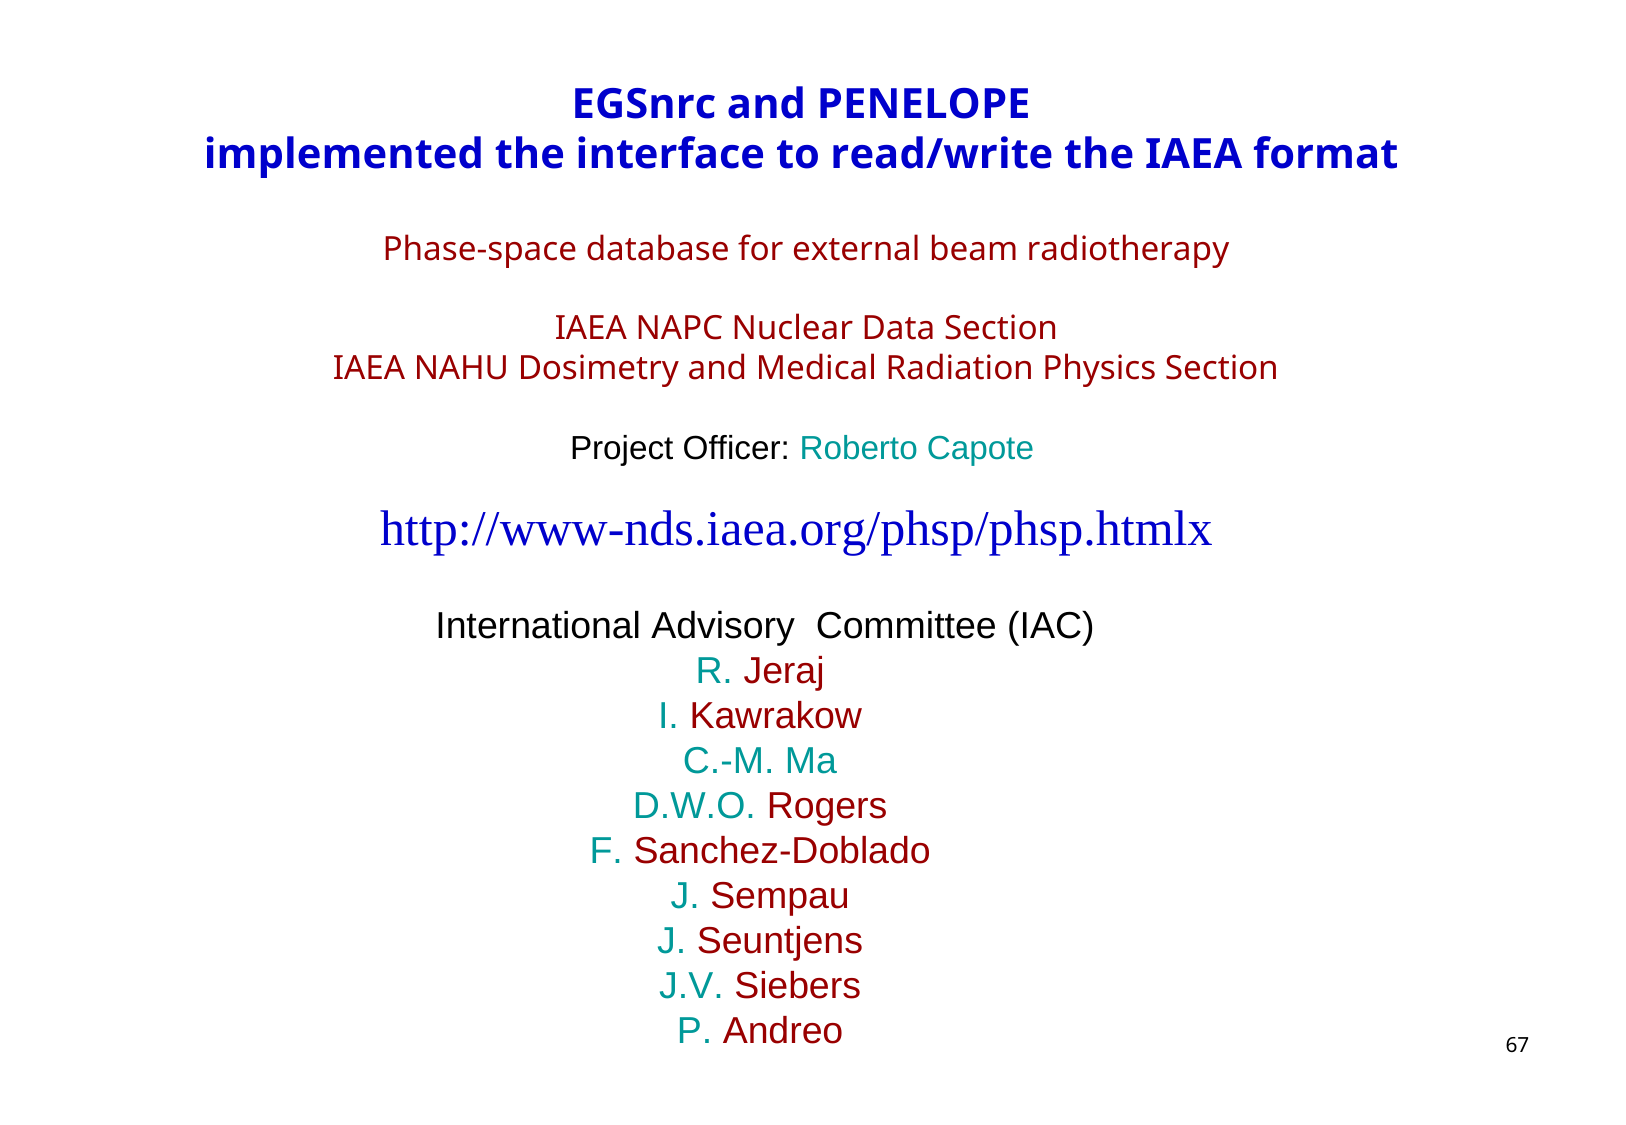

EGSnrc and PENELOPE
implemented the interface to read/write the IAEA format
Phase-space database for external beam radiotherapy
IAEA NAPC Nuclear Data Section
IAEA NAHU Dosimetry and Medical Radiation Physics Section
Project Officer: Roberto Capote
http://www-nds.iaea.org/phsp/phsp.htmlx
International Advisory Committee (IAC)
R. Jeraj
I. Kawrakow
C.-M. Ma
D.W.O. Rogers
F. Sanchez-Doblado
J. Sempau
J. Seuntjens
J.V. Siebers
P. Andreo
67